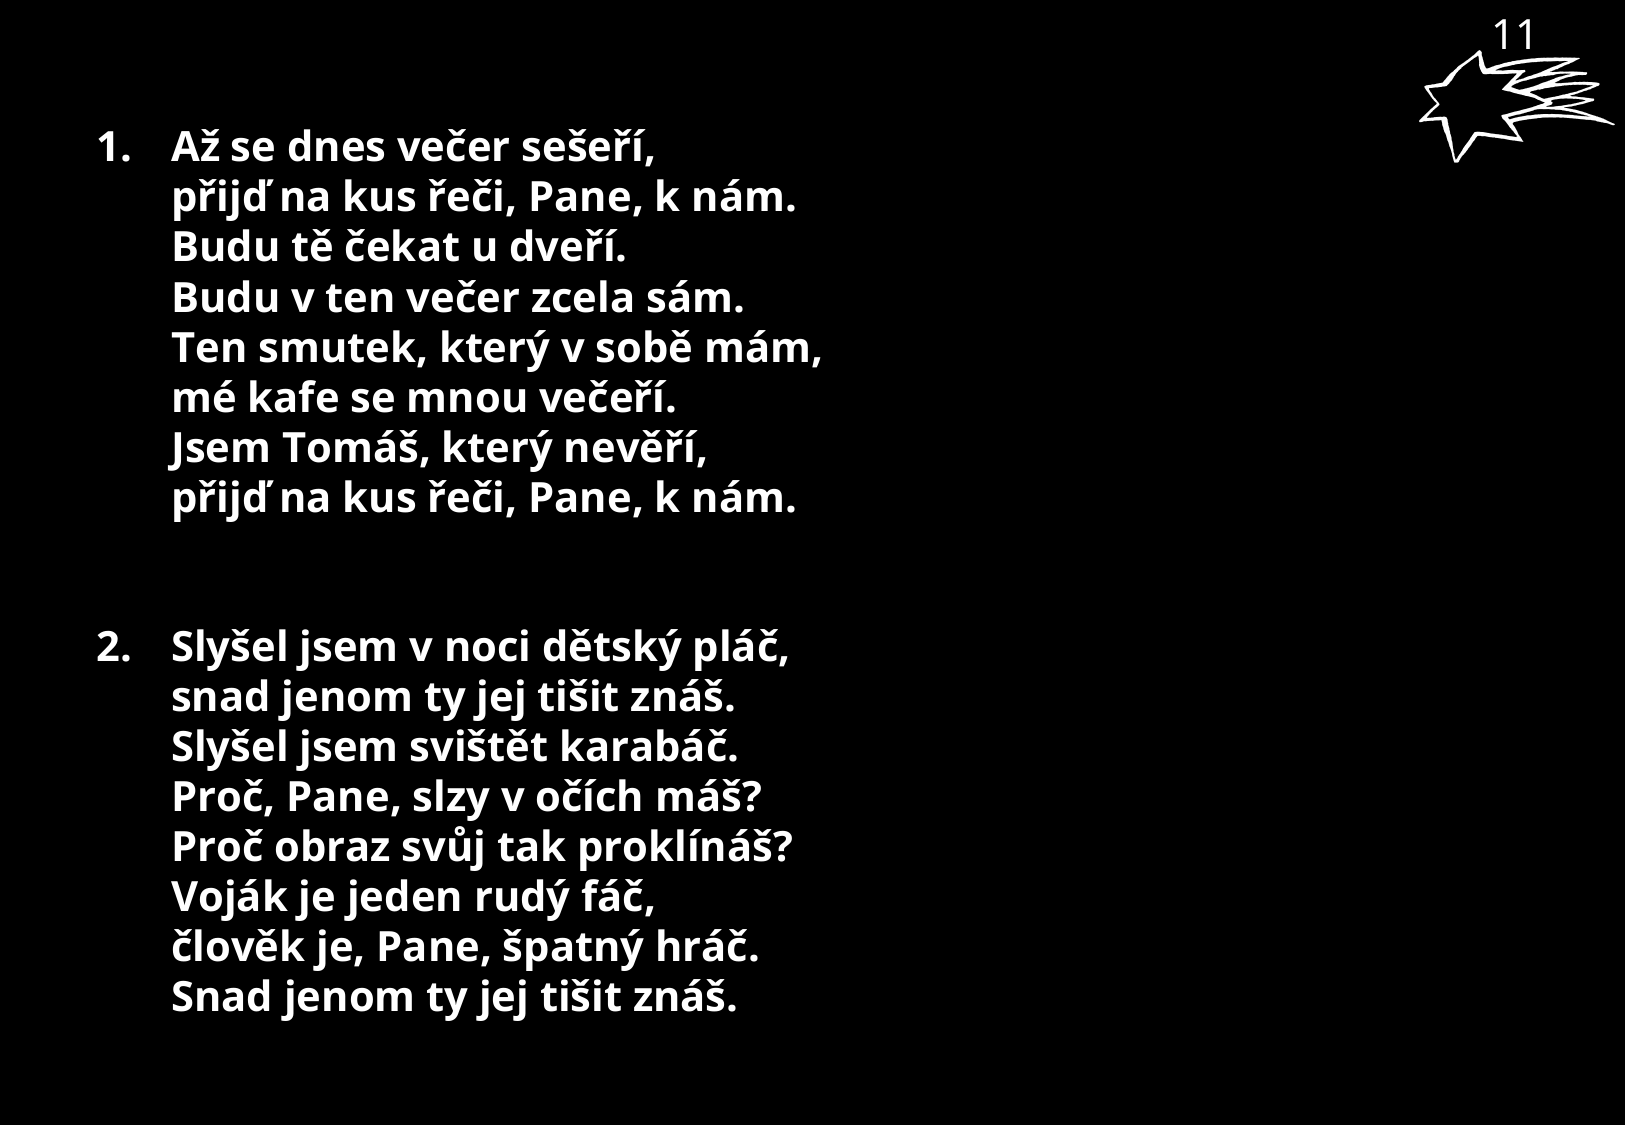

11
# Až se dnes večer sešeří, přijď na kus řeči, Pane, k nám. Budu tě čekat u dveří. Budu v ten večer zcela sám. Ten smutek, který v sobě mám, mé kafe se mnou večeří. Jsem Tomáš, který nevěří, přijď na kus řeči, Pane, k nám.
Slyšel jsem v noci dětský pláč,
snad jenom ty jej tišit znáš.
Slyšel jsem svištět karabáč.
Proč, Pane, slzy v očích máš?
Proč obraz svůj tak proklínáš?
Voják je jeden rudý fáč,
člověk je, Pane, špatný hráč.
Snad jenom ty jej tišit znáš.